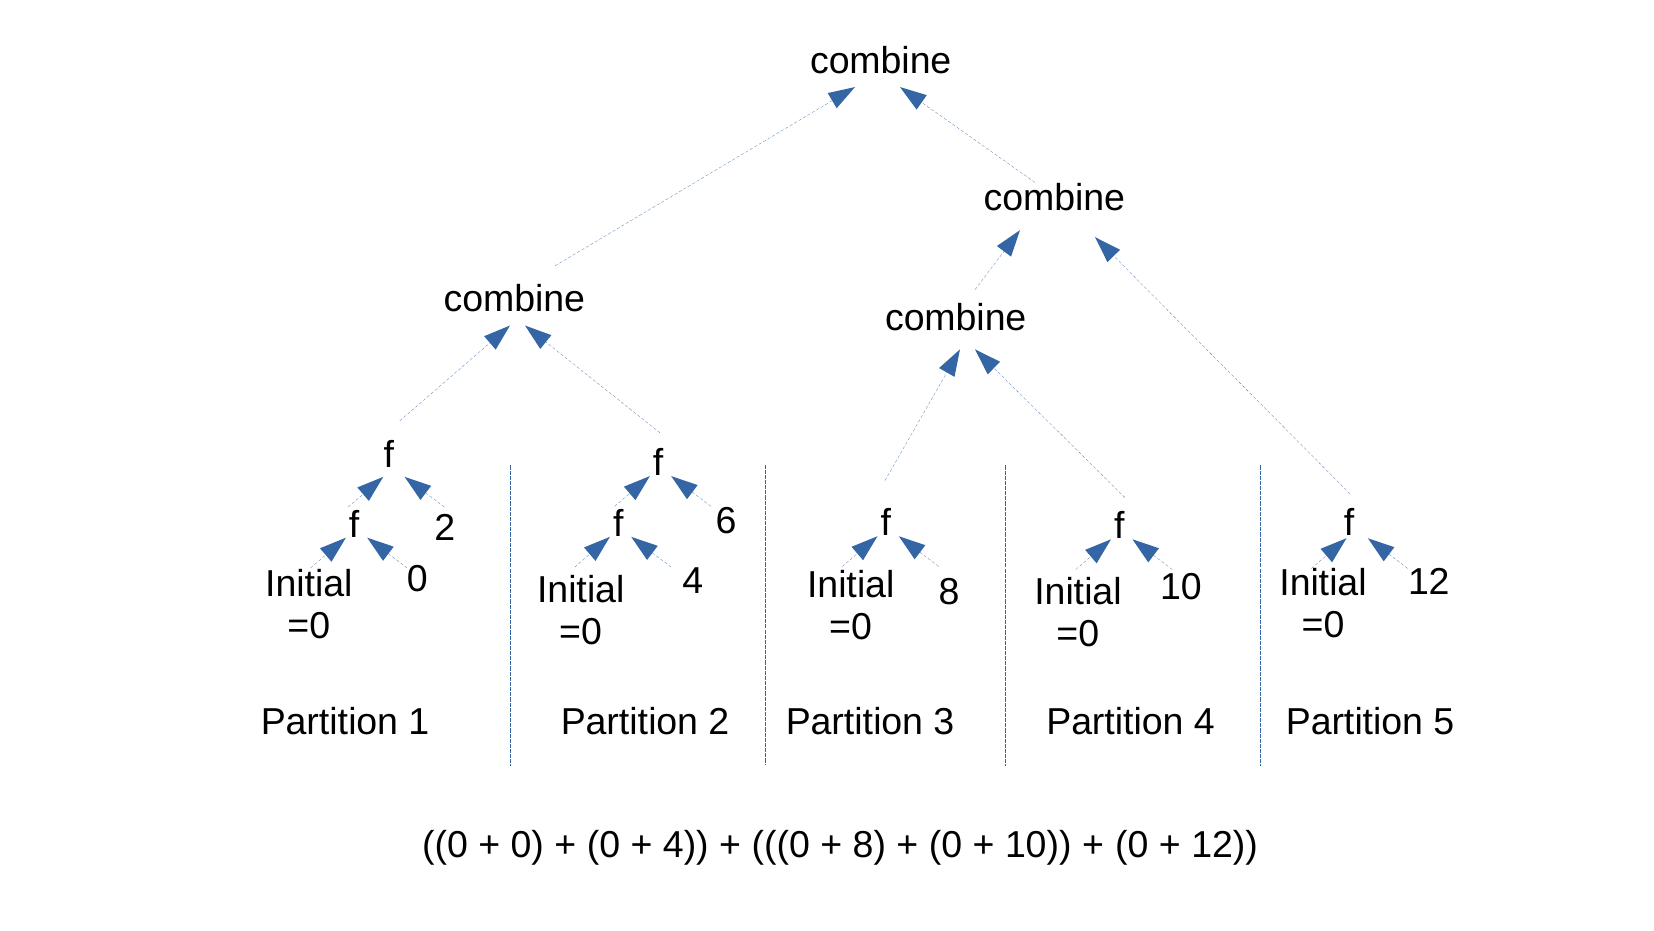

combine
combine
combine
combine
f
f
6
f
f
f
f
f
2
0
4
12
Initial
=0
Initial
=0
Initial
=0
10
Initial
=0
8
Initial
=0
Partition 1
Partition 2
Partition 3
Partition 4
Partition 5
((0 + 0) + (0 + 4)) + (((0 + 8) + (0 + 10)) + (0 + 12))